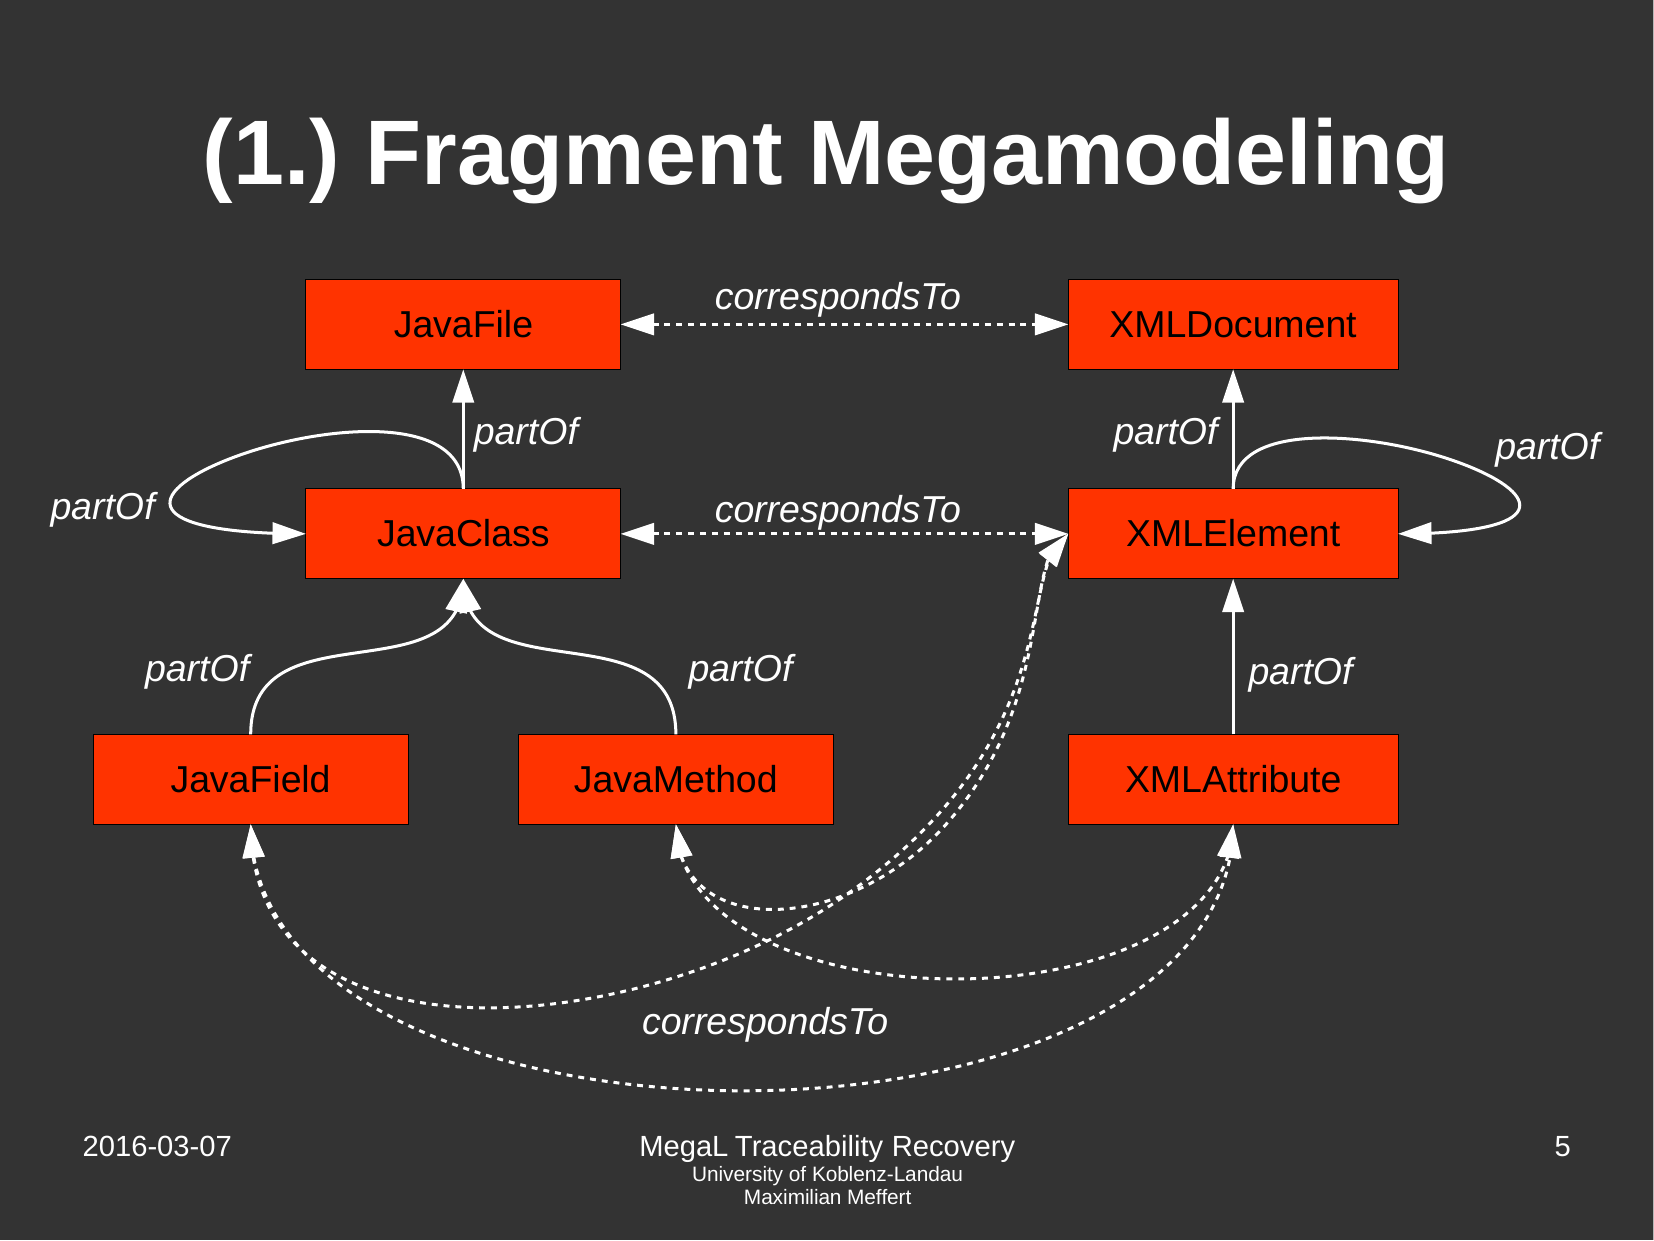

# (1.) Fragment Megamodeling
correspondsTo
JavaFile
XMLDocument
partOf
partOf
partOf
partOf
correspondsTo
JavaClass
XMLElement
partOf
partOf
partOf
JavaField
JavaMethod
XMLAttribute
correspondsTo
2016-03-07
MegaL Traceability Recovery
5